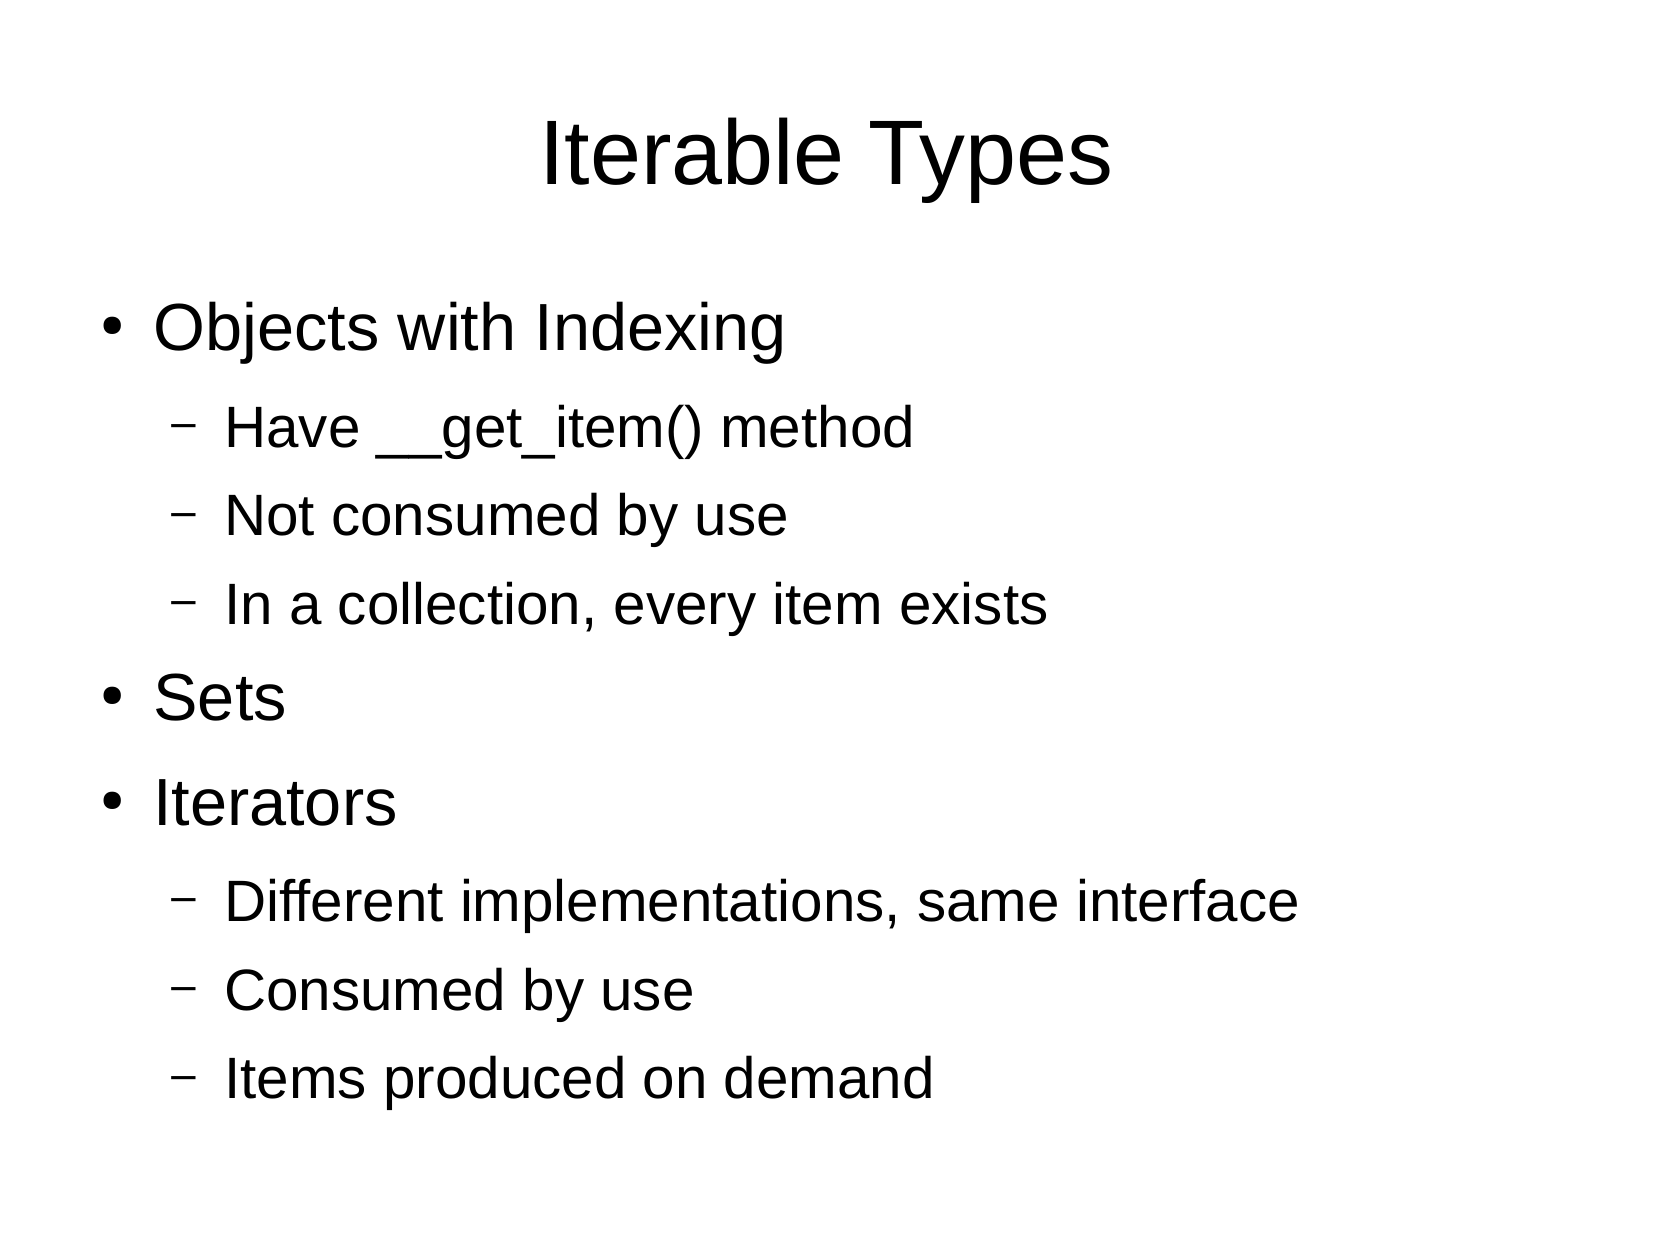

# Iterable Types
Objects with Indexing
Have __get_item() method
Not consumed by use
In a collection, every item exists
Sets
Iterators
Different implementations, same interface
Consumed by use
Items produced on demand